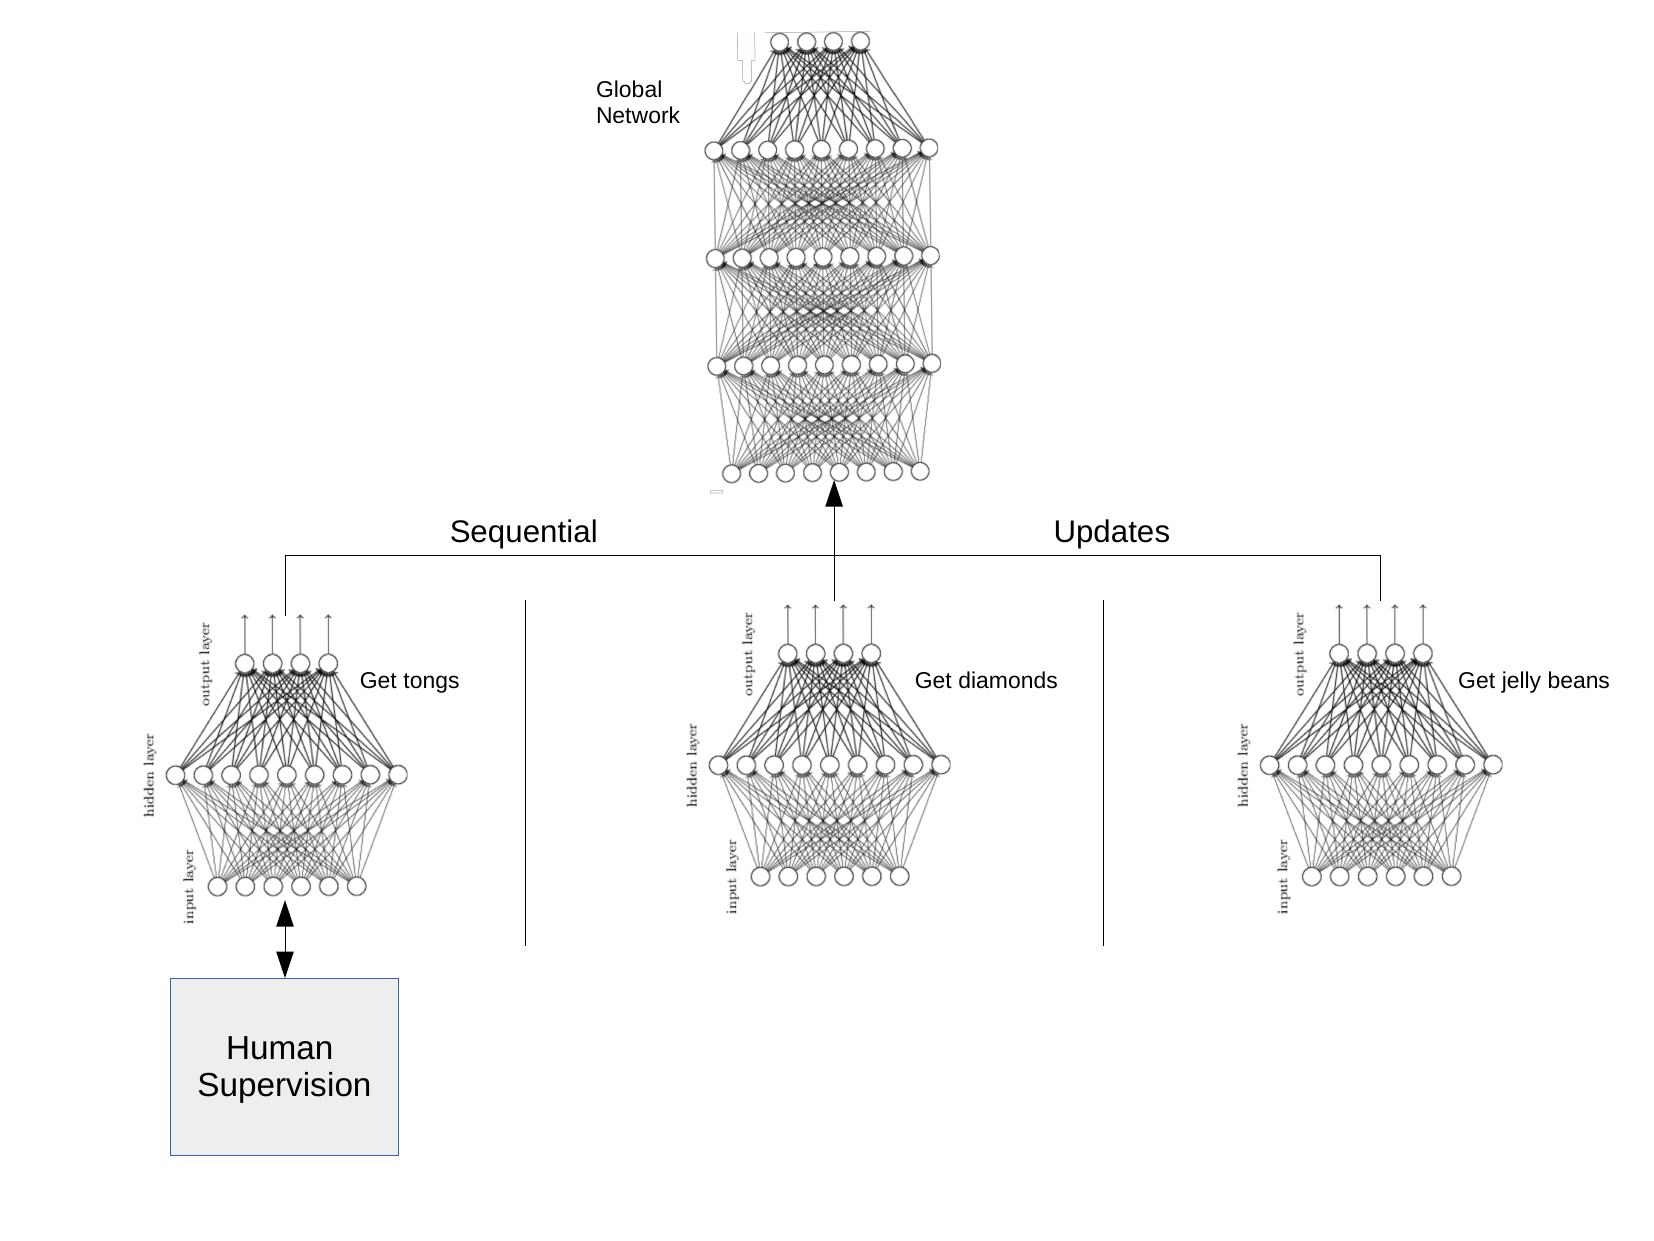

Global Network
Sequential
Updates
Get tongs
Get diamonds
Get jelly beans
Human
Supervision